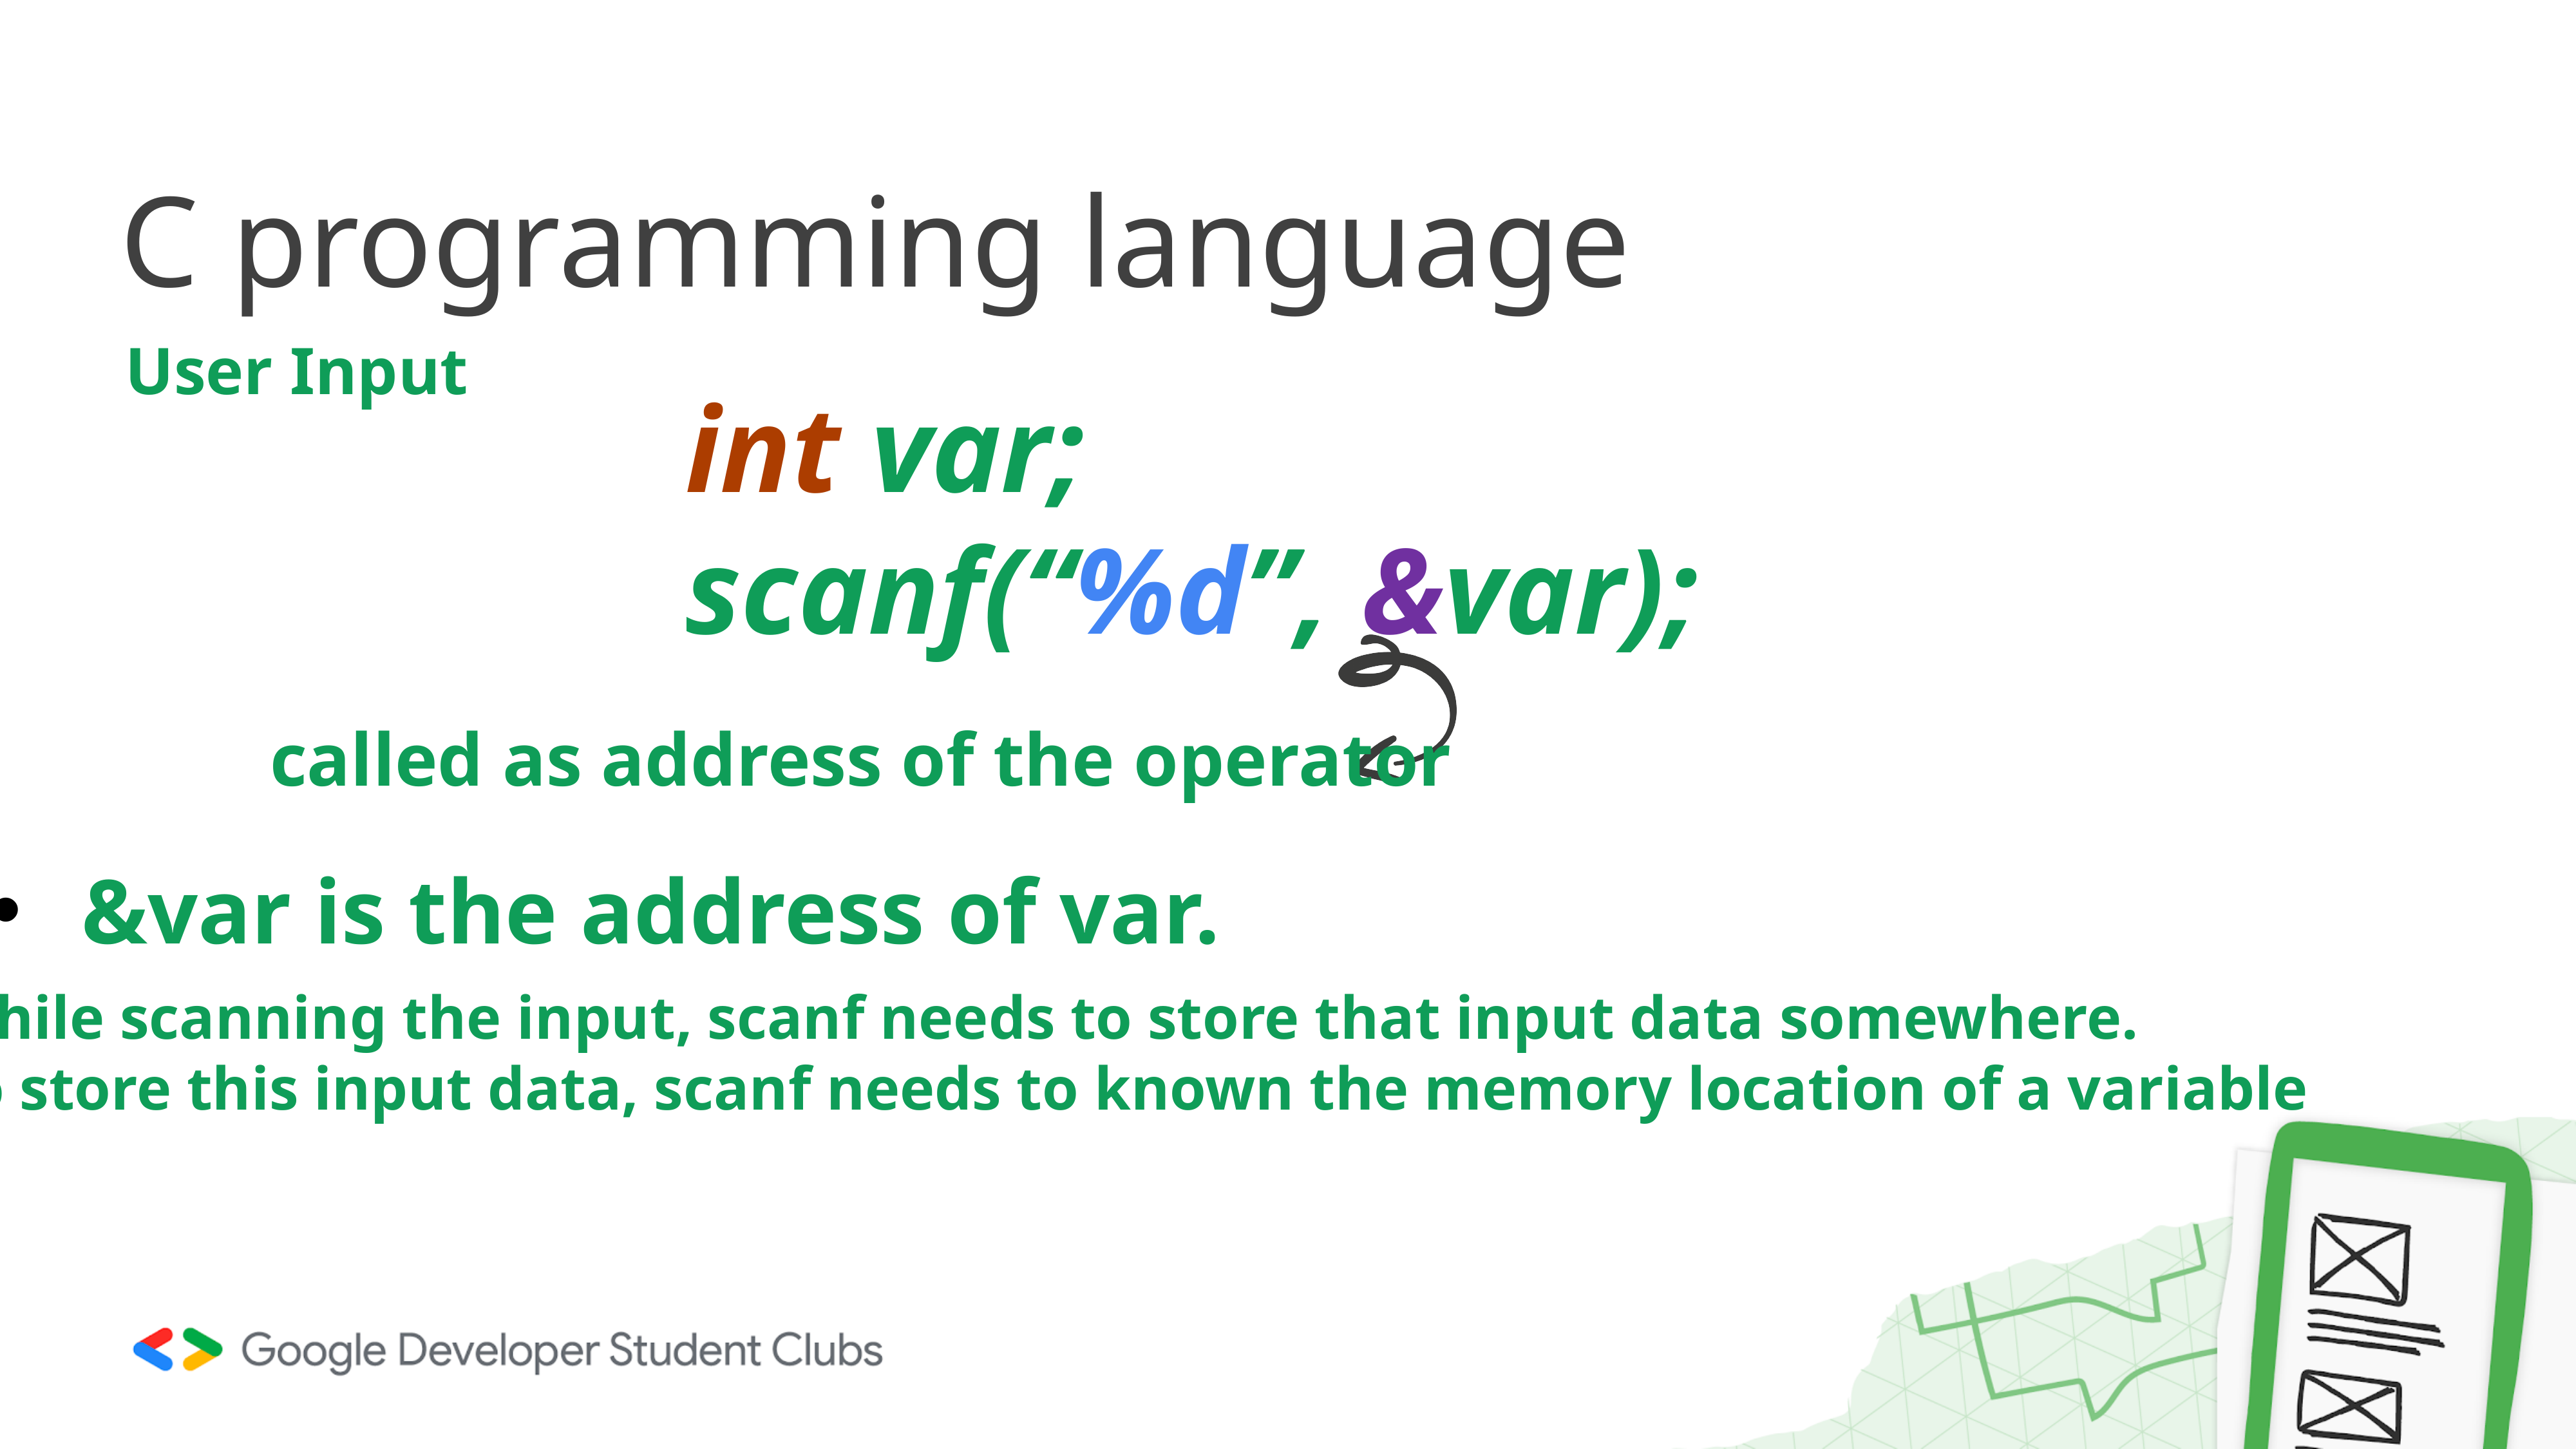

# C programming language
User Input
int var;
scanf(“%d”, &var);
called as address of the operator
&var is the address of var.
While scanning the input, scanf needs to store that input data somewhere.
To store this input data, scanf needs to known the memory location of a variable